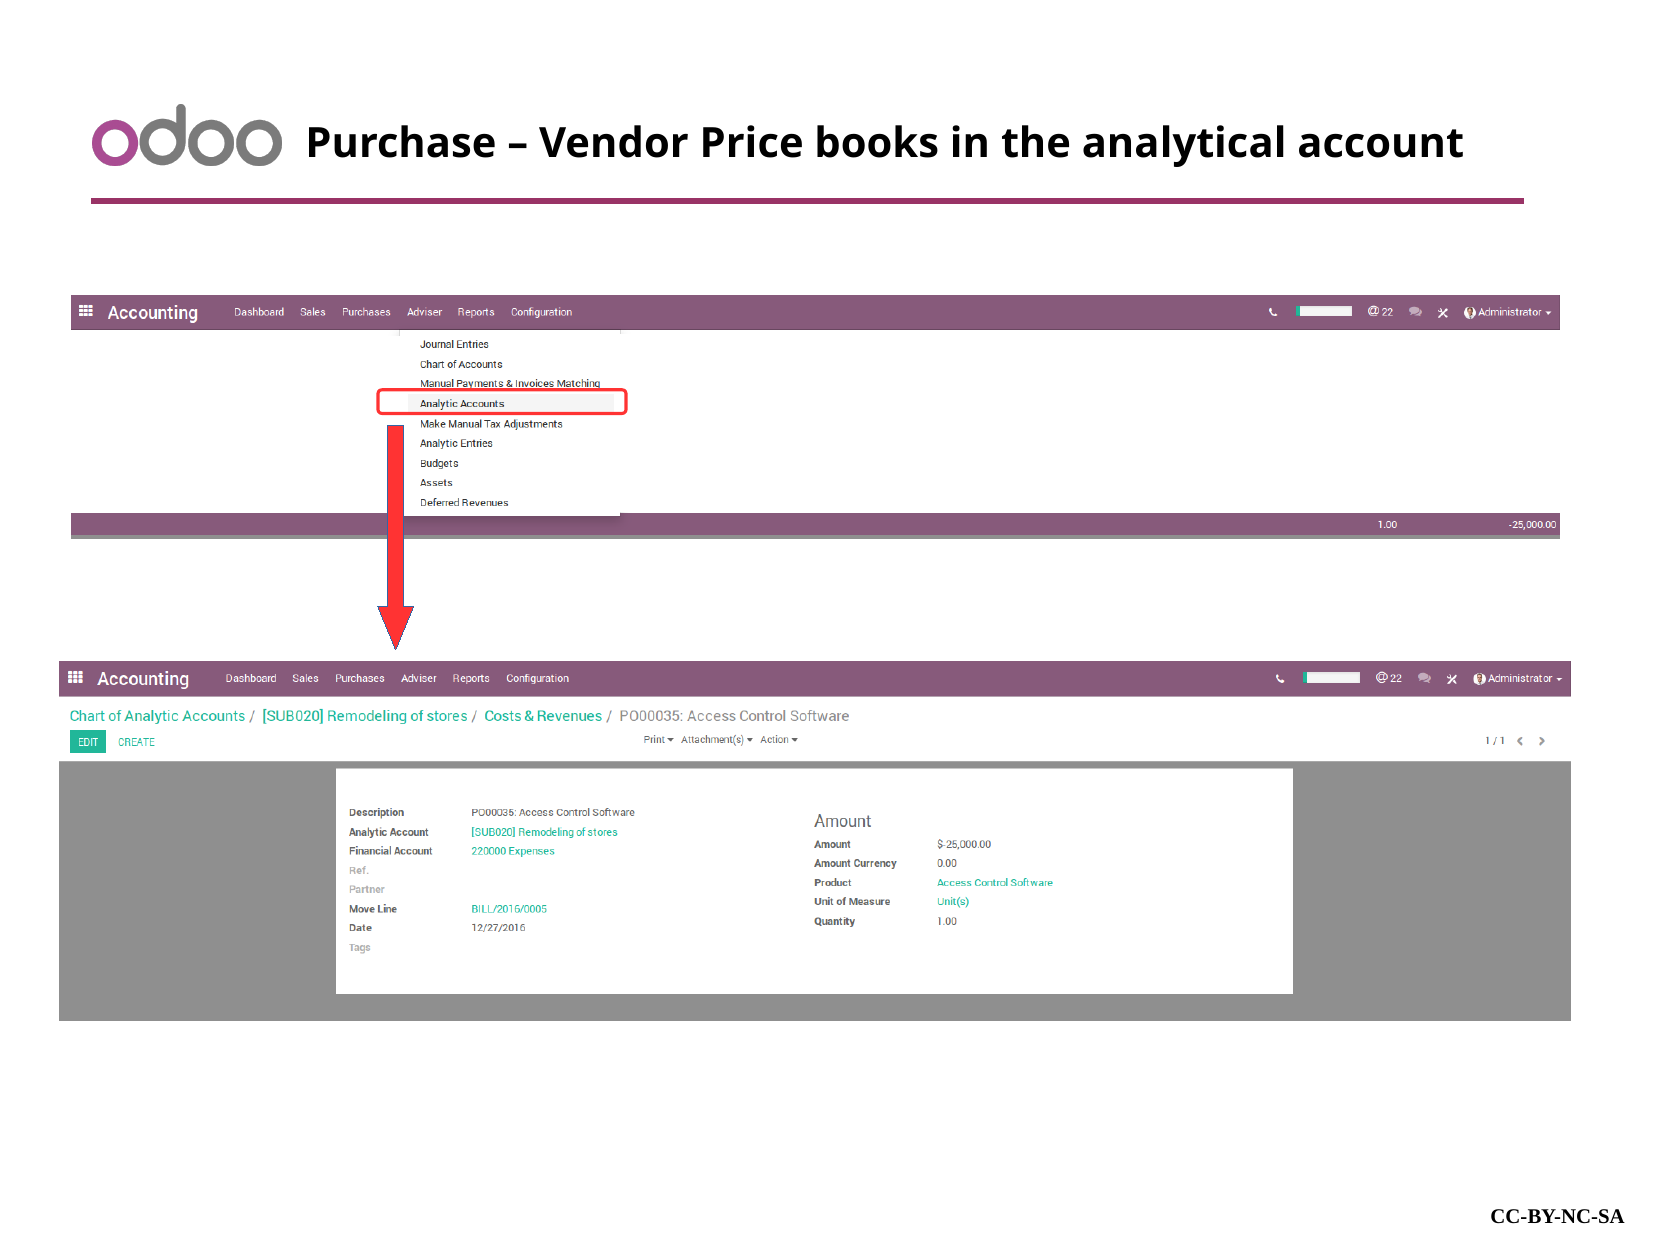

# Purchase – Vendor Price books in the analytical account